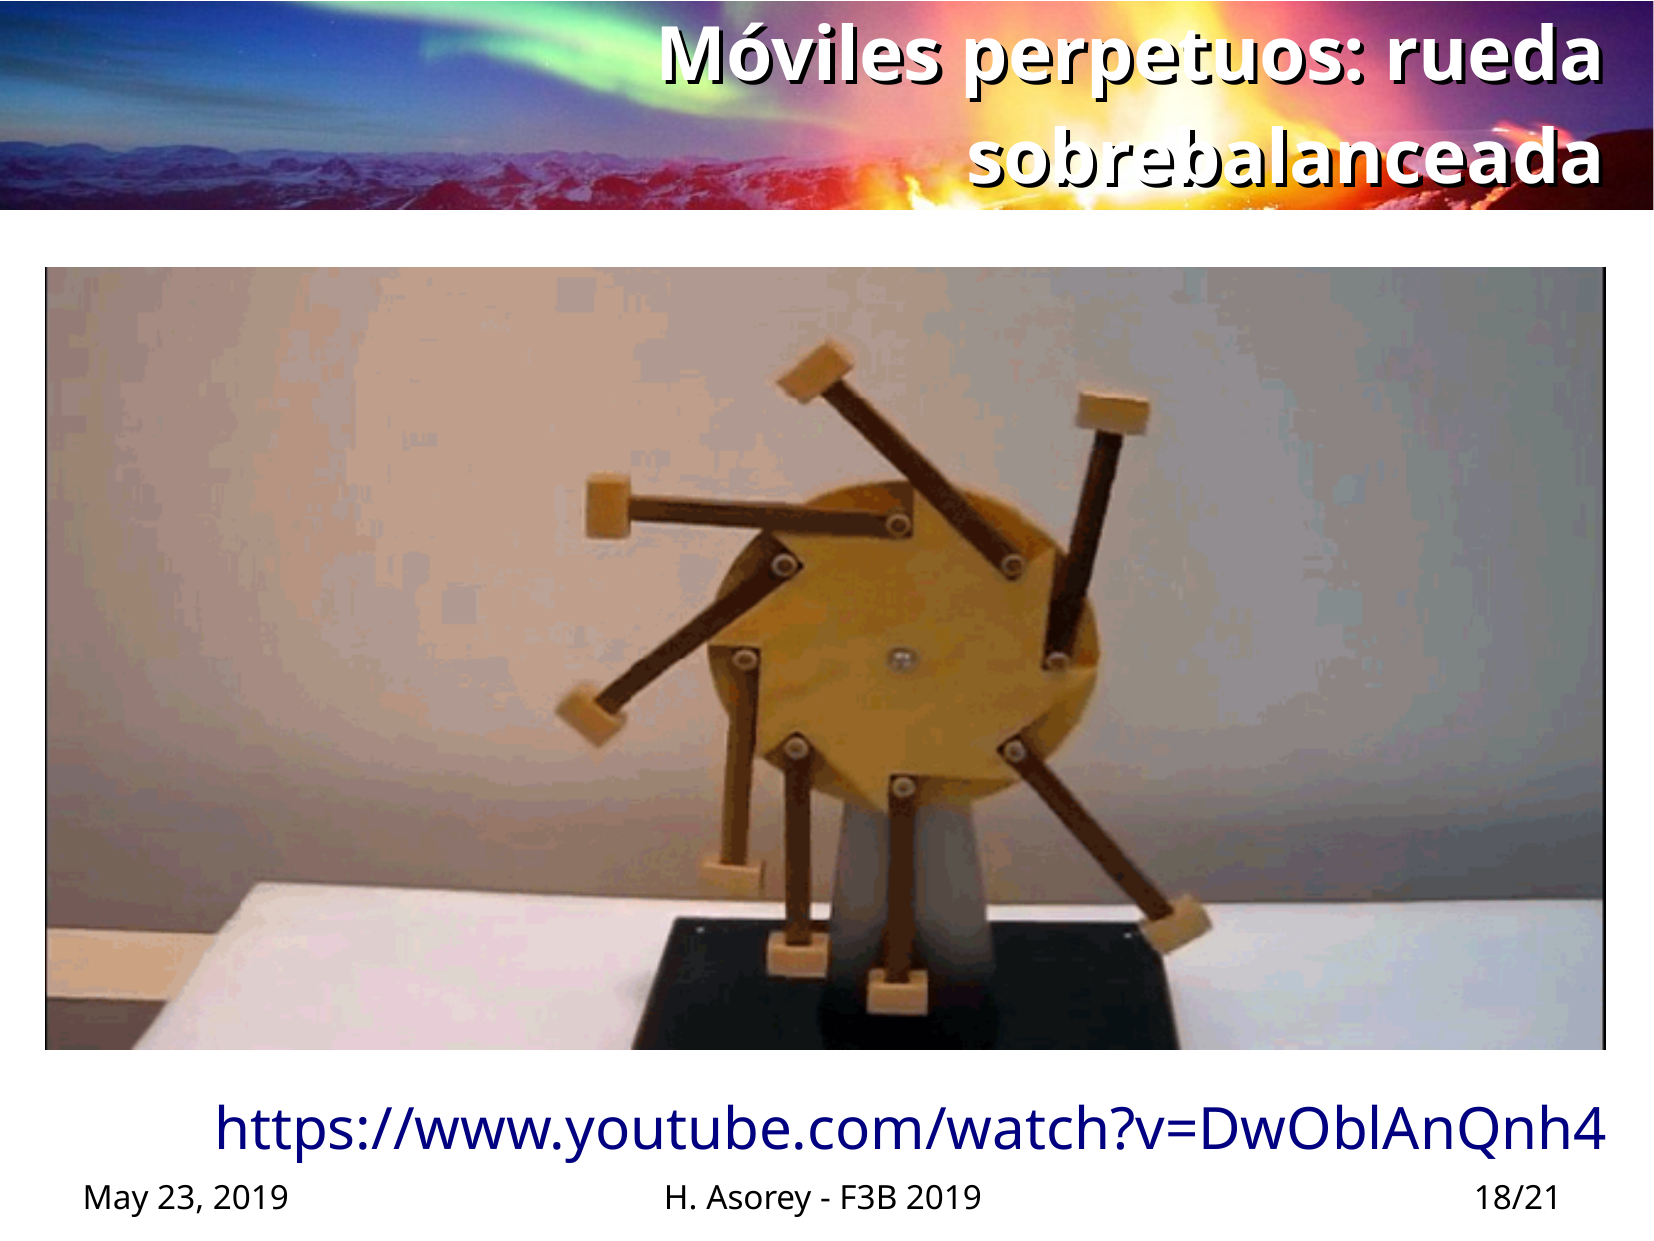

# Móviles perpetuos: rueda sobrebalanceada
https://www.youtube.com/watch?v=DwOblAnQnh4
May 23, 2019
H. Asorey - F3B 2019
18